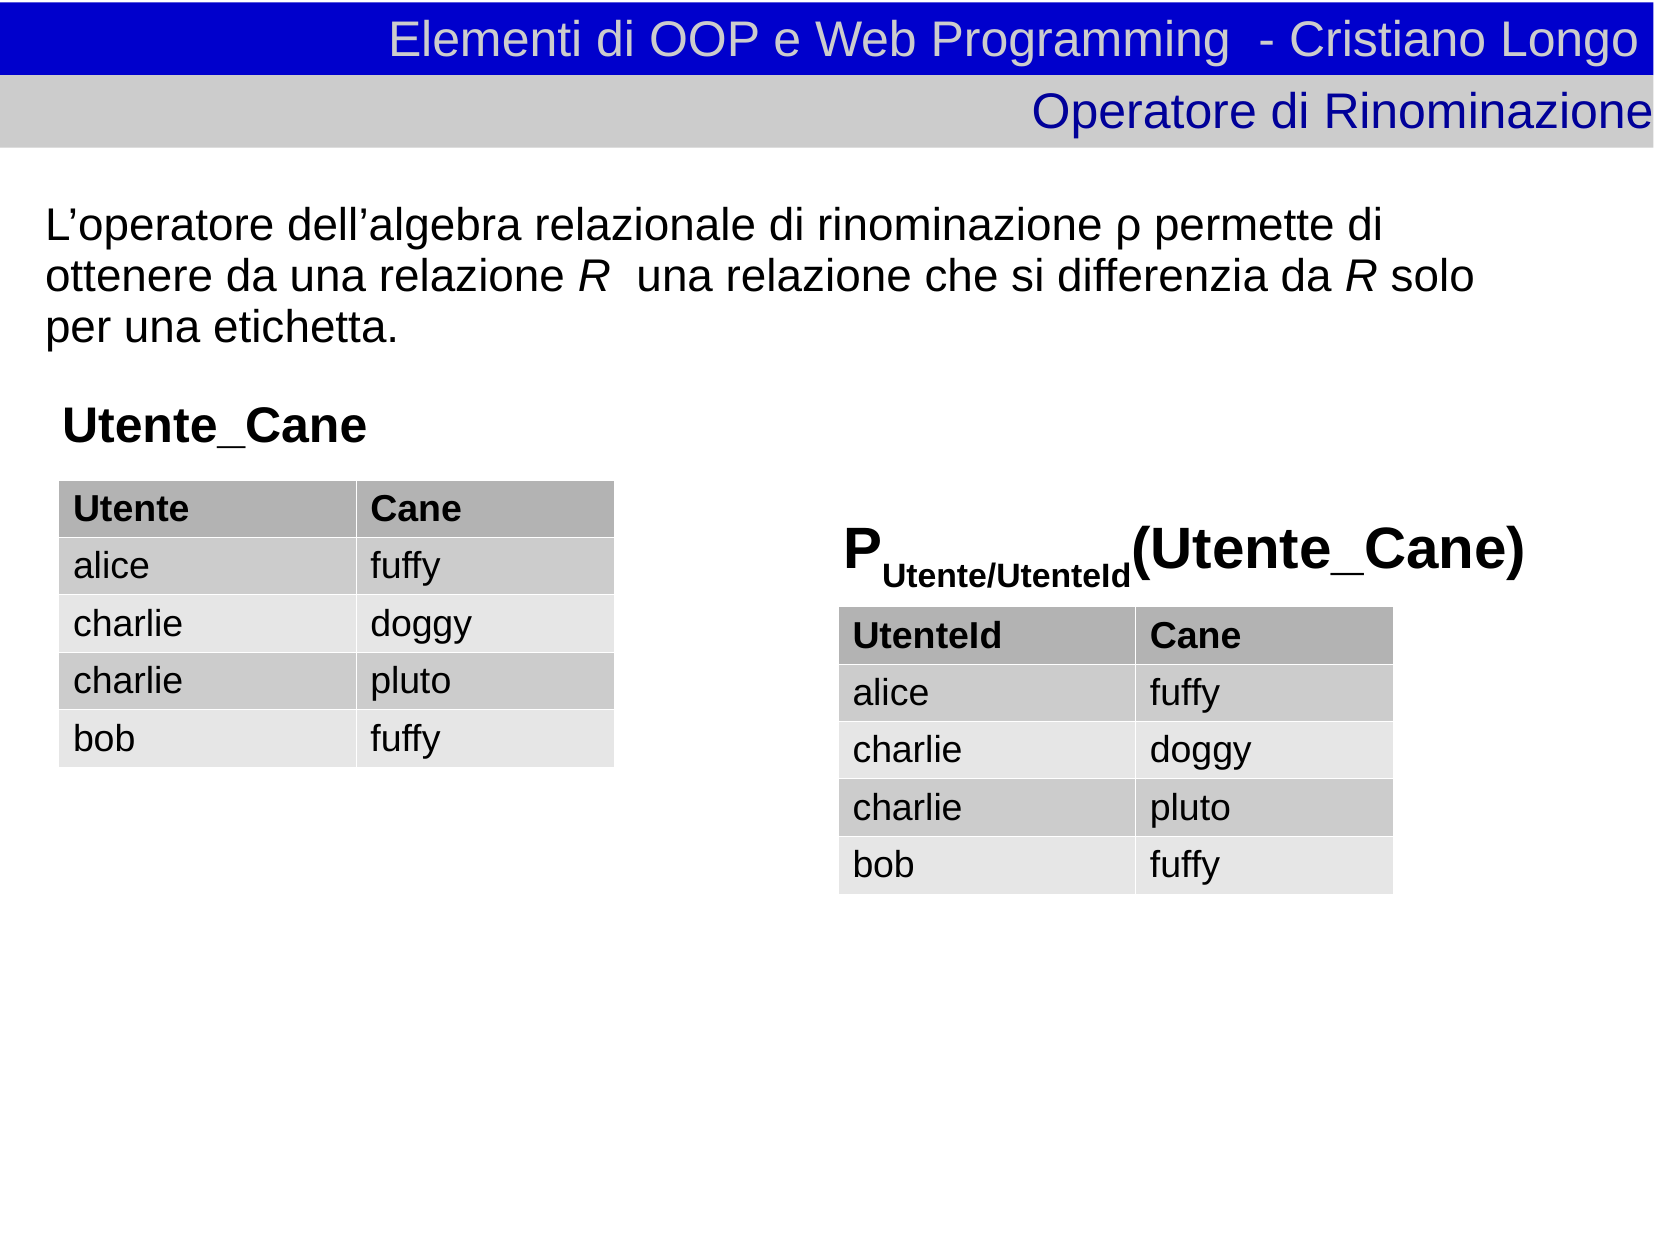

# Elementi di OOP e Web Programming - Cristiano Longo
Operatore di Rinominazione
L’operatore dell’algebra relazionale di rinominazione ρ permette di ottenere da una relazione R una relazione che si differenzia da R solo per una etichetta.
Utente_Cane
| Utente | Cane |
| --- | --- |
| alice | fuffy |
| charlie | doggy |
| charlie | pluto |
| bob | fuffy |
ΡUtente/UtenteId(Utente_Cane)
| UtenteId | Cane |
| --- | --- |
| alice | fuffy |
| charlie | doggy |
| charlie | pluto |
| bob | fuffy |